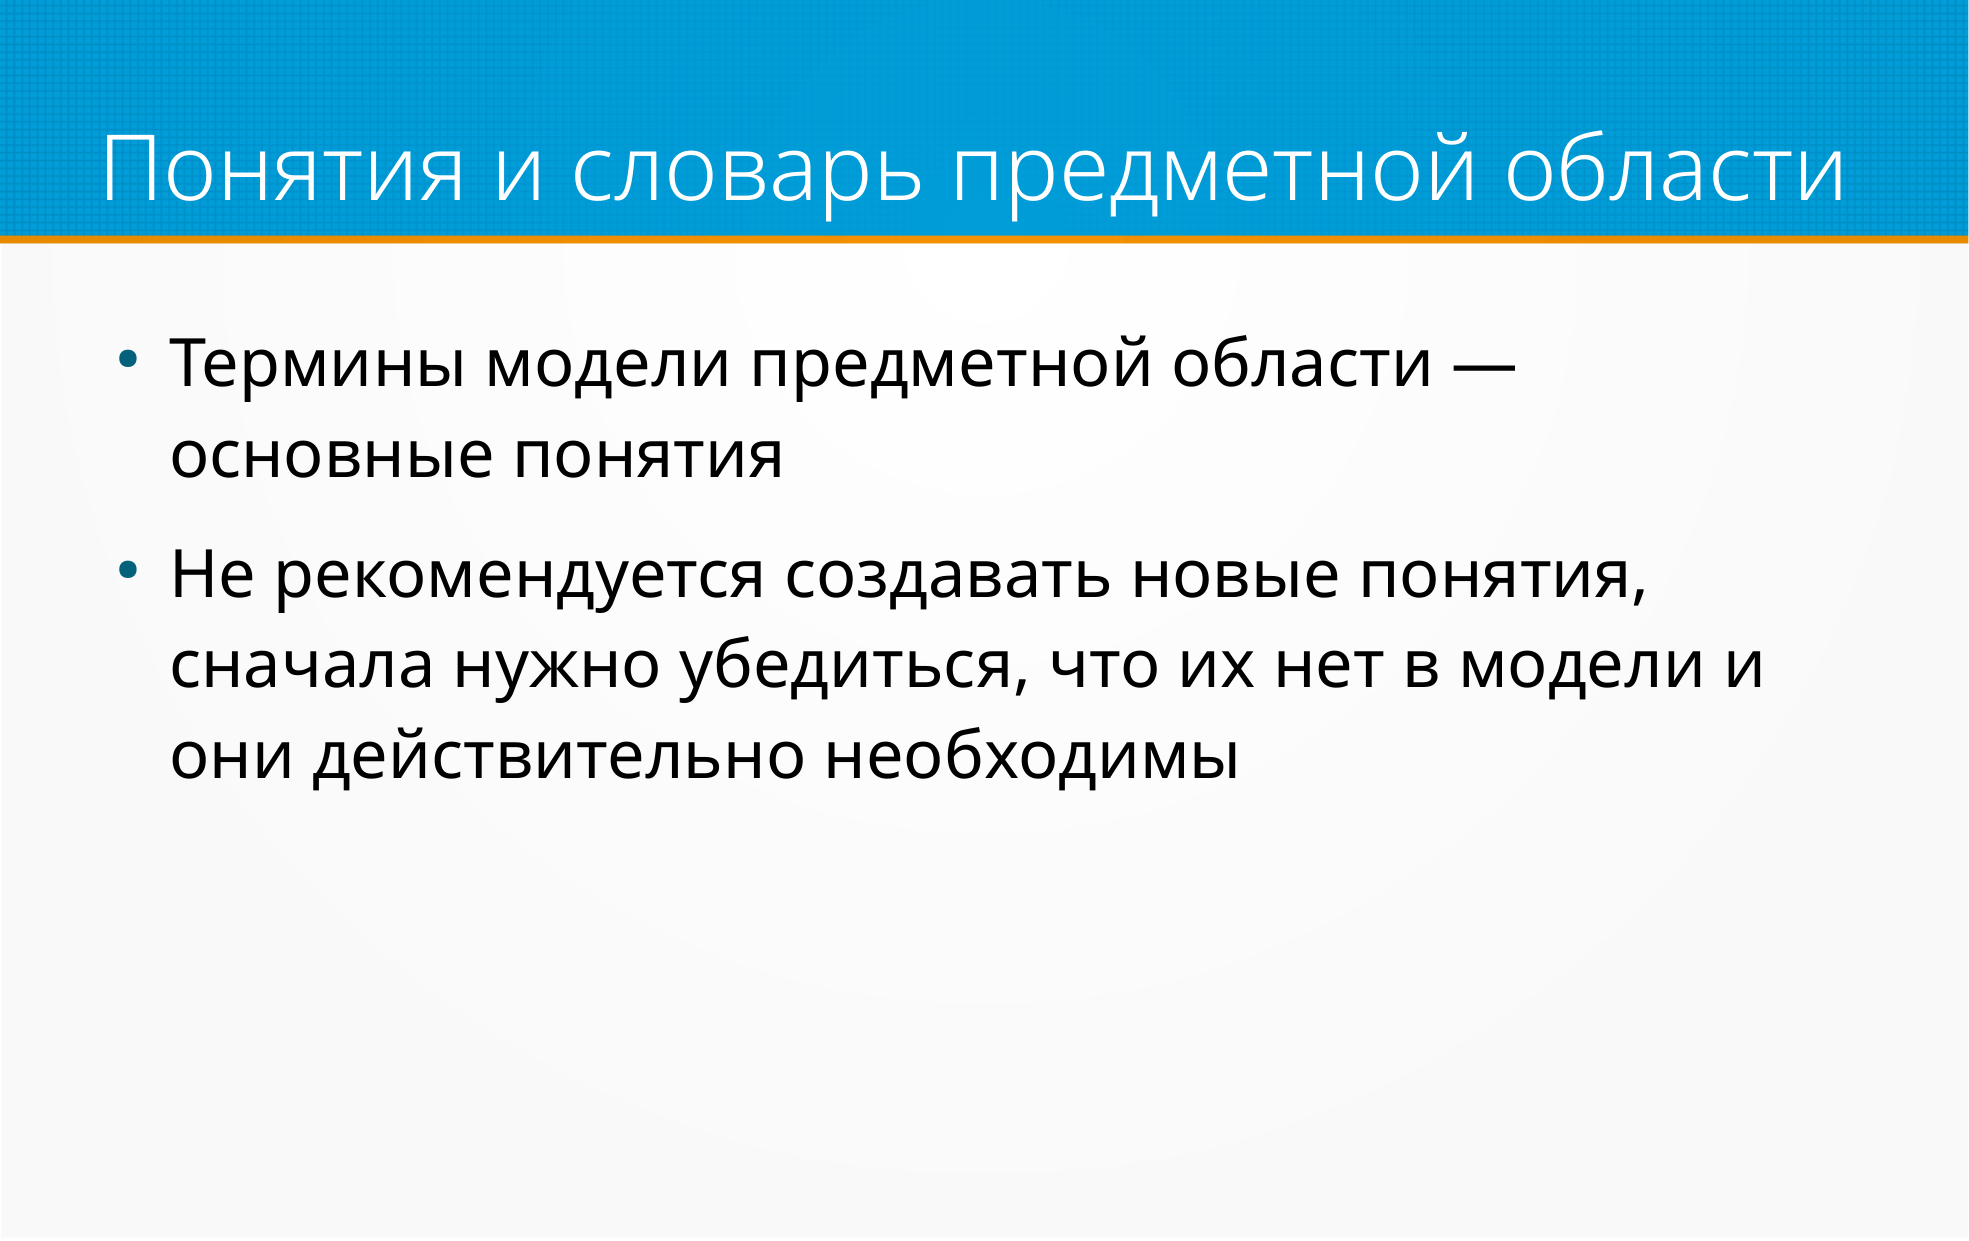

# Понятия и словарь предметной области
Термины модели предметной области — основные понятия
Не рекомендуется создавать новые понятия, сначала нужно убедиться, что их нет в модели и они действительно необходимы